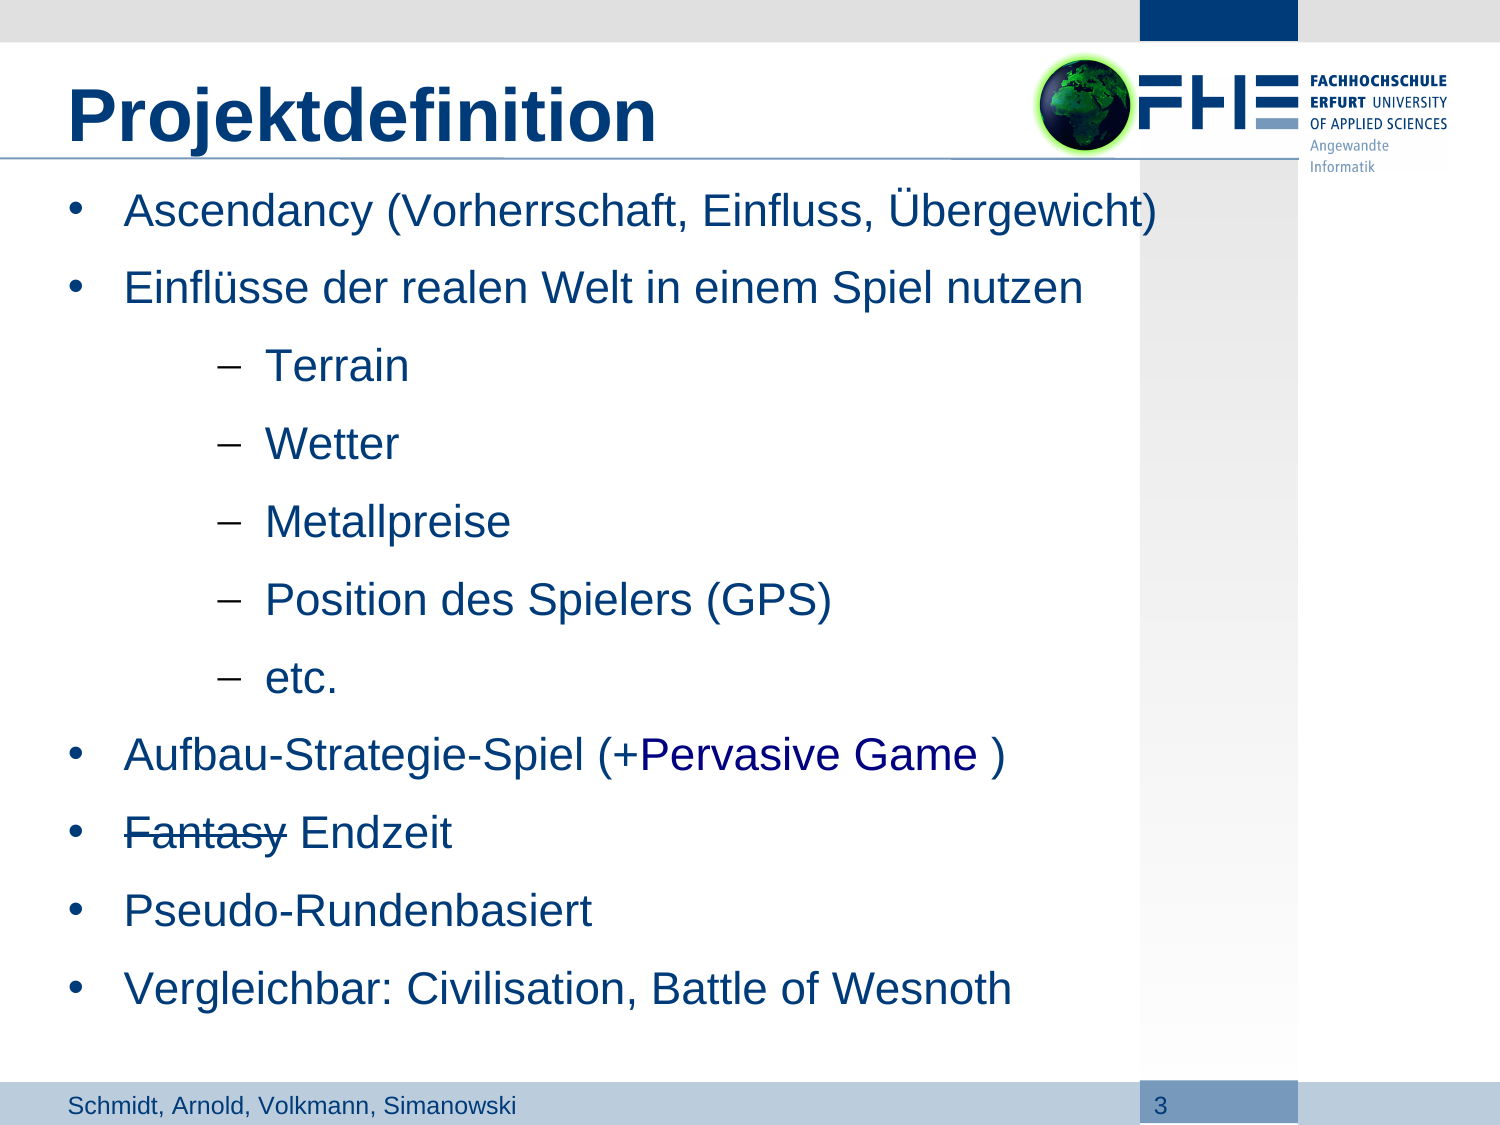

Projektdefinition
# Ascendancy (Vorherrschaft, Einfluss, Übergewicht)
Einflüsse der realen Welt in einem Spiel nutzen
Terrain
Wetter
Metallpreise
Position des Spielers (GPS)
etc.
Aufbau-Strategie-Spiel (+Pervasive Game )
Fantasy Endzeit
Pseudo-Rundenbasiert
Vergleichbar: Civilisation, Battle of Wesnoth